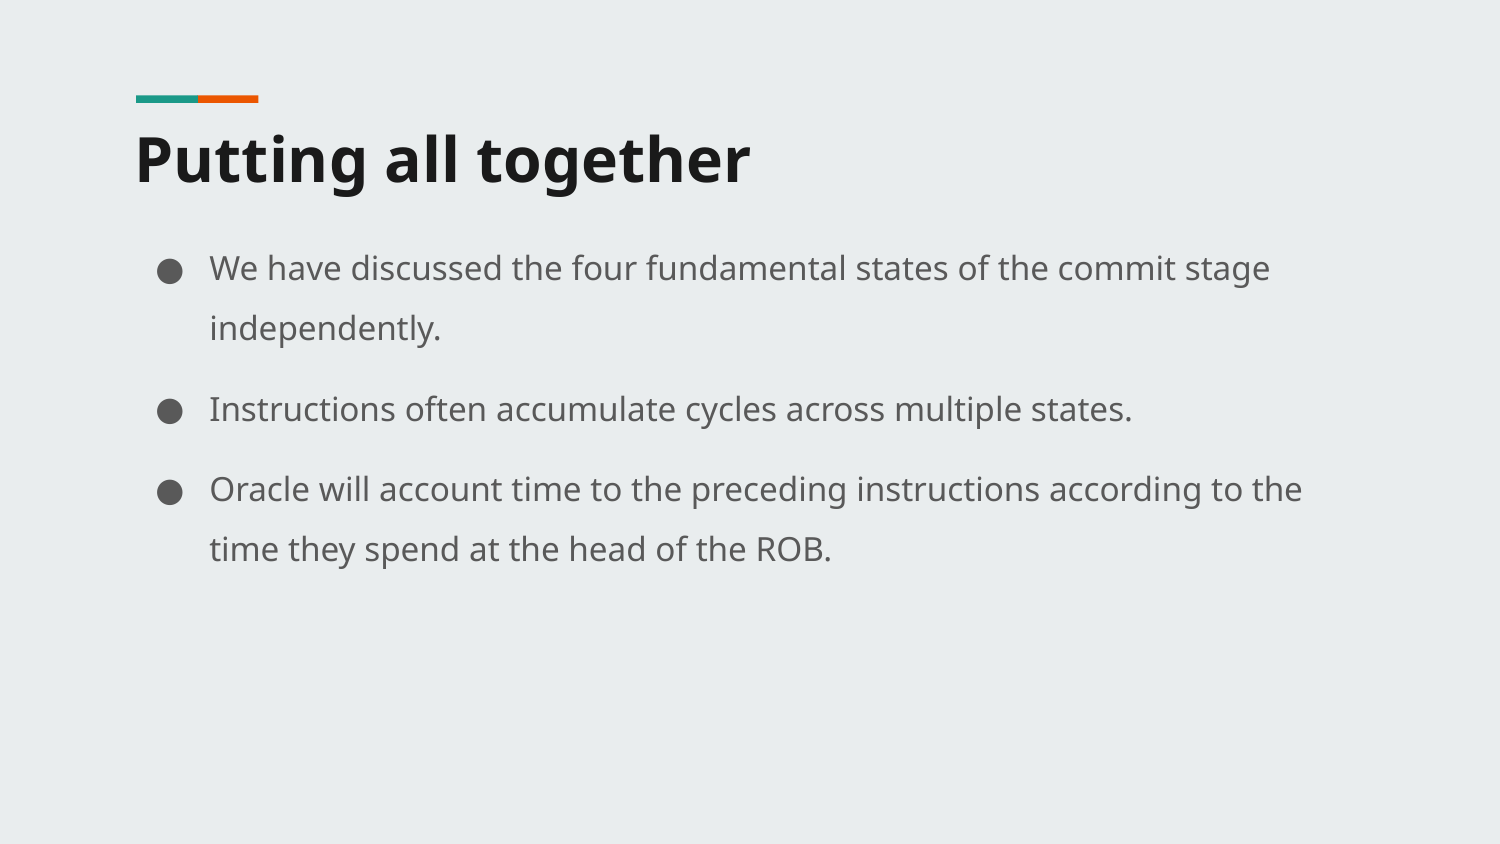

Putting all together
We have discussed the four fundamental states of the commit stage independently.
Instructions often accumulate cycles across multiple states.
Oracle will account time to the preceding instructions according to the time they spend at the head of the ROB.